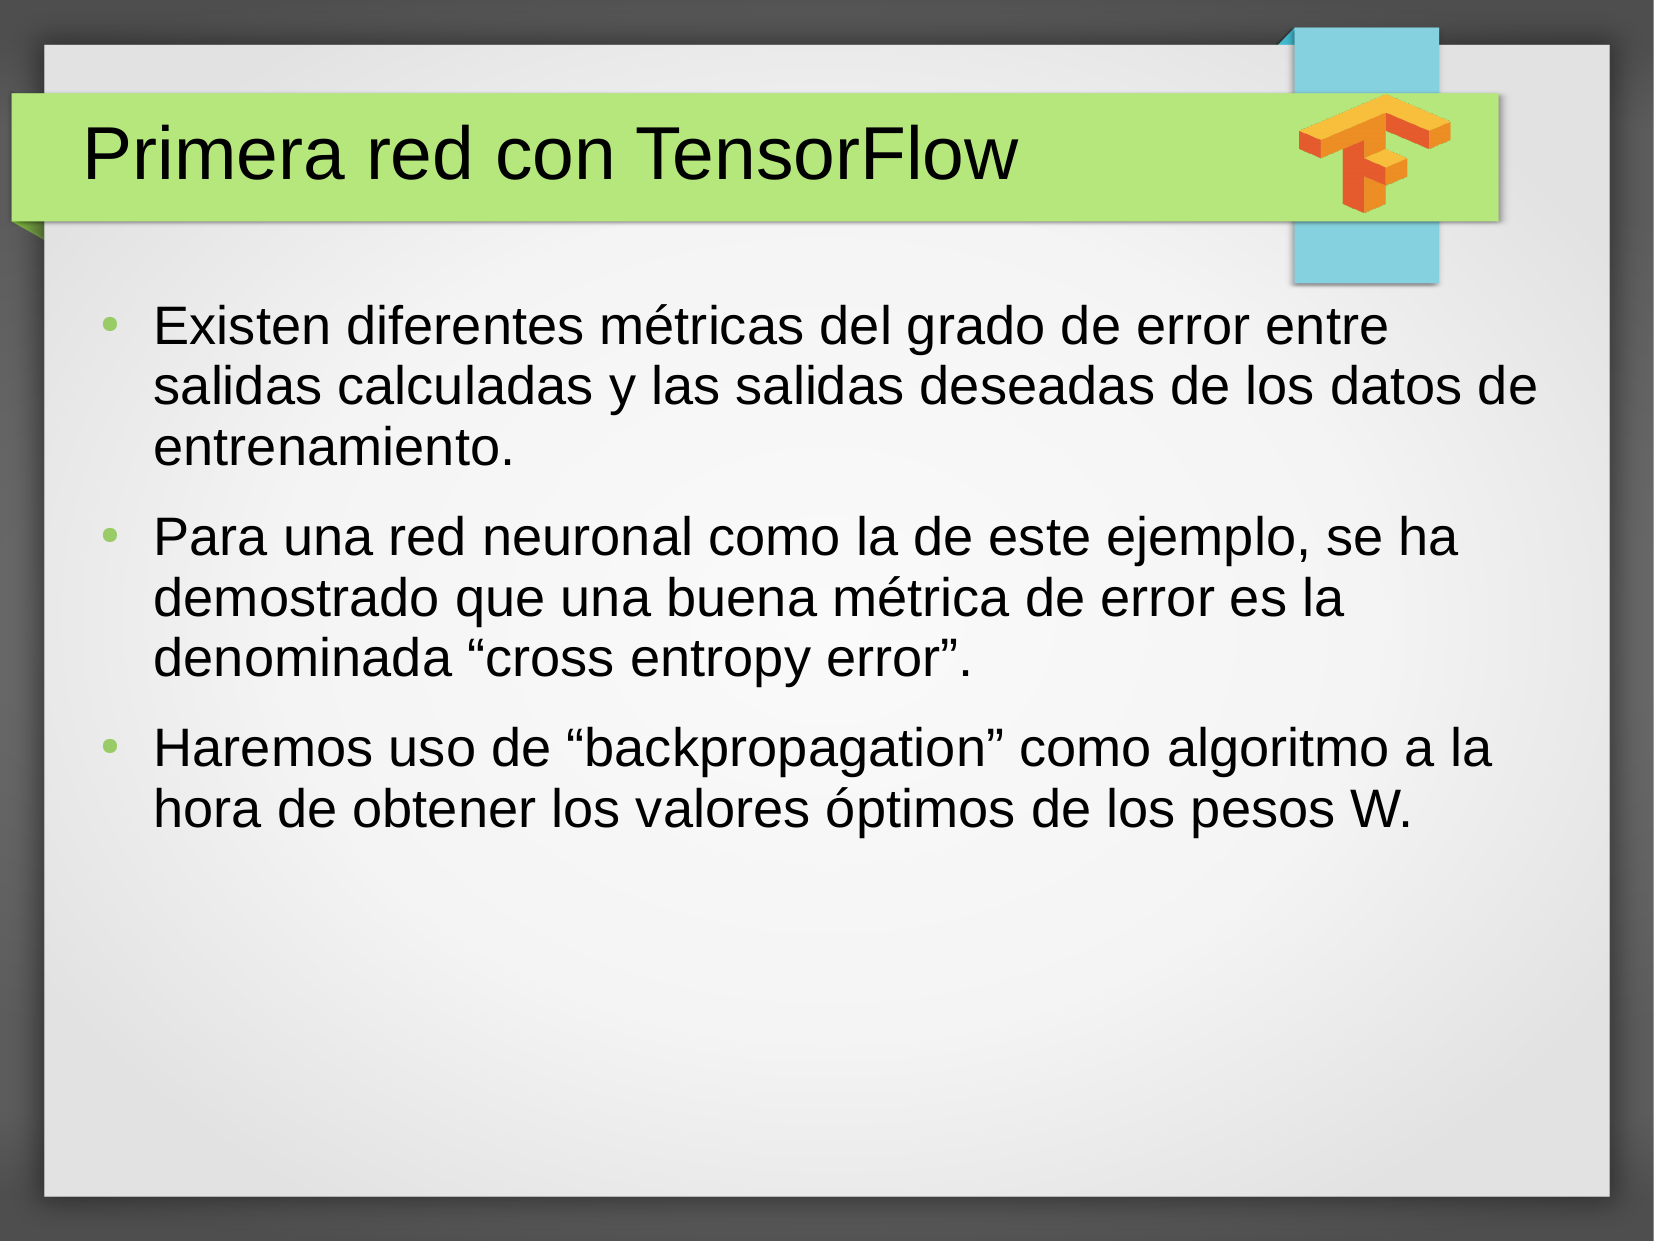

# Primera red con TensorFlow
Existen diferentes métricas del grado de error entre salidas calculadas y las salidas deseadas de los datos de entrenamiento.
Para una red neuronal como la de este ejemplo, se ha demostrado que una buena métrica de error es la denominada “cross entropy error”.
Haremos uso de “backpropagation” como algoritmo a la hora de obtener los valores óptimos de los pesos W.